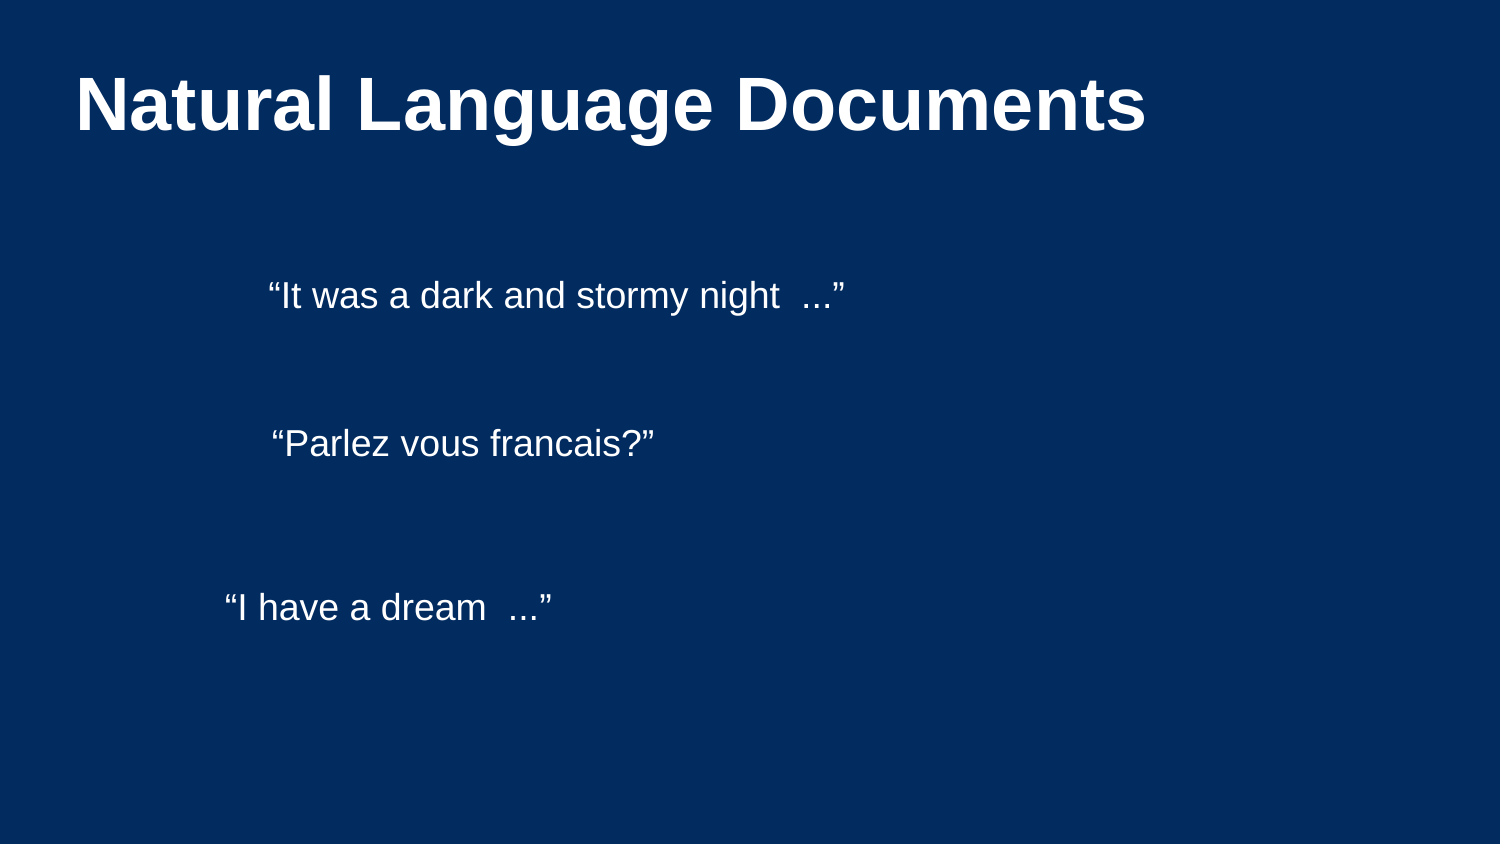

# Natural Language Documents
“It was a dark and stormy night ...”
“Parlez vous francais?”
“I have a dream ...”